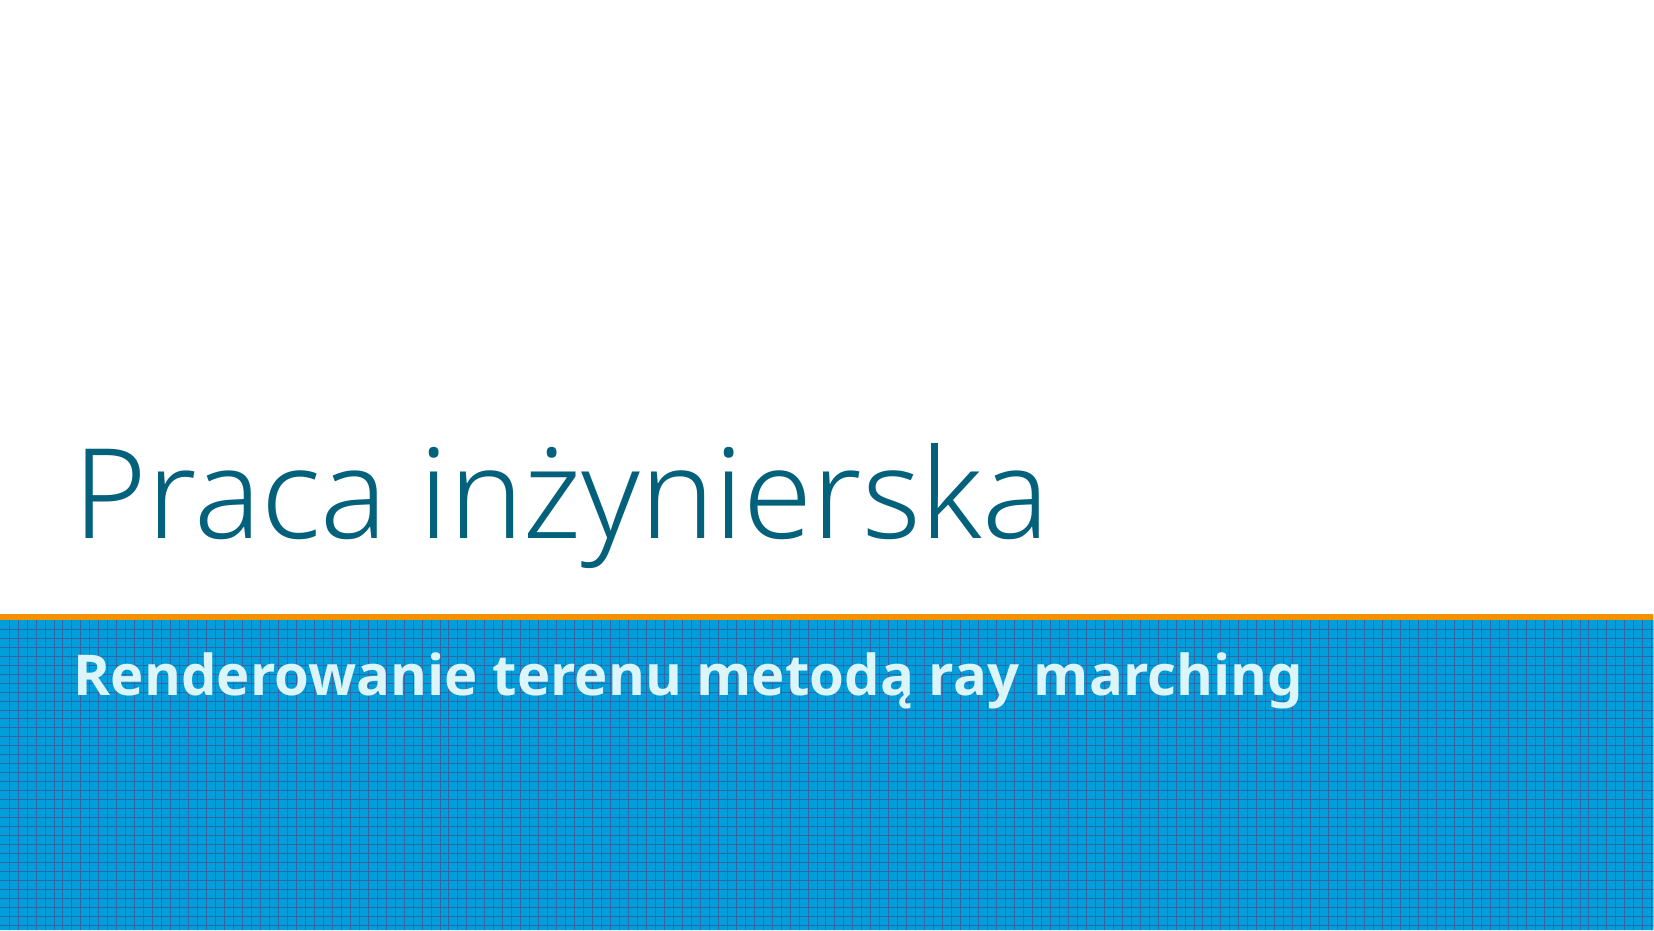

# Praca inżynierska
Renderowanie terenu metodą ray marching